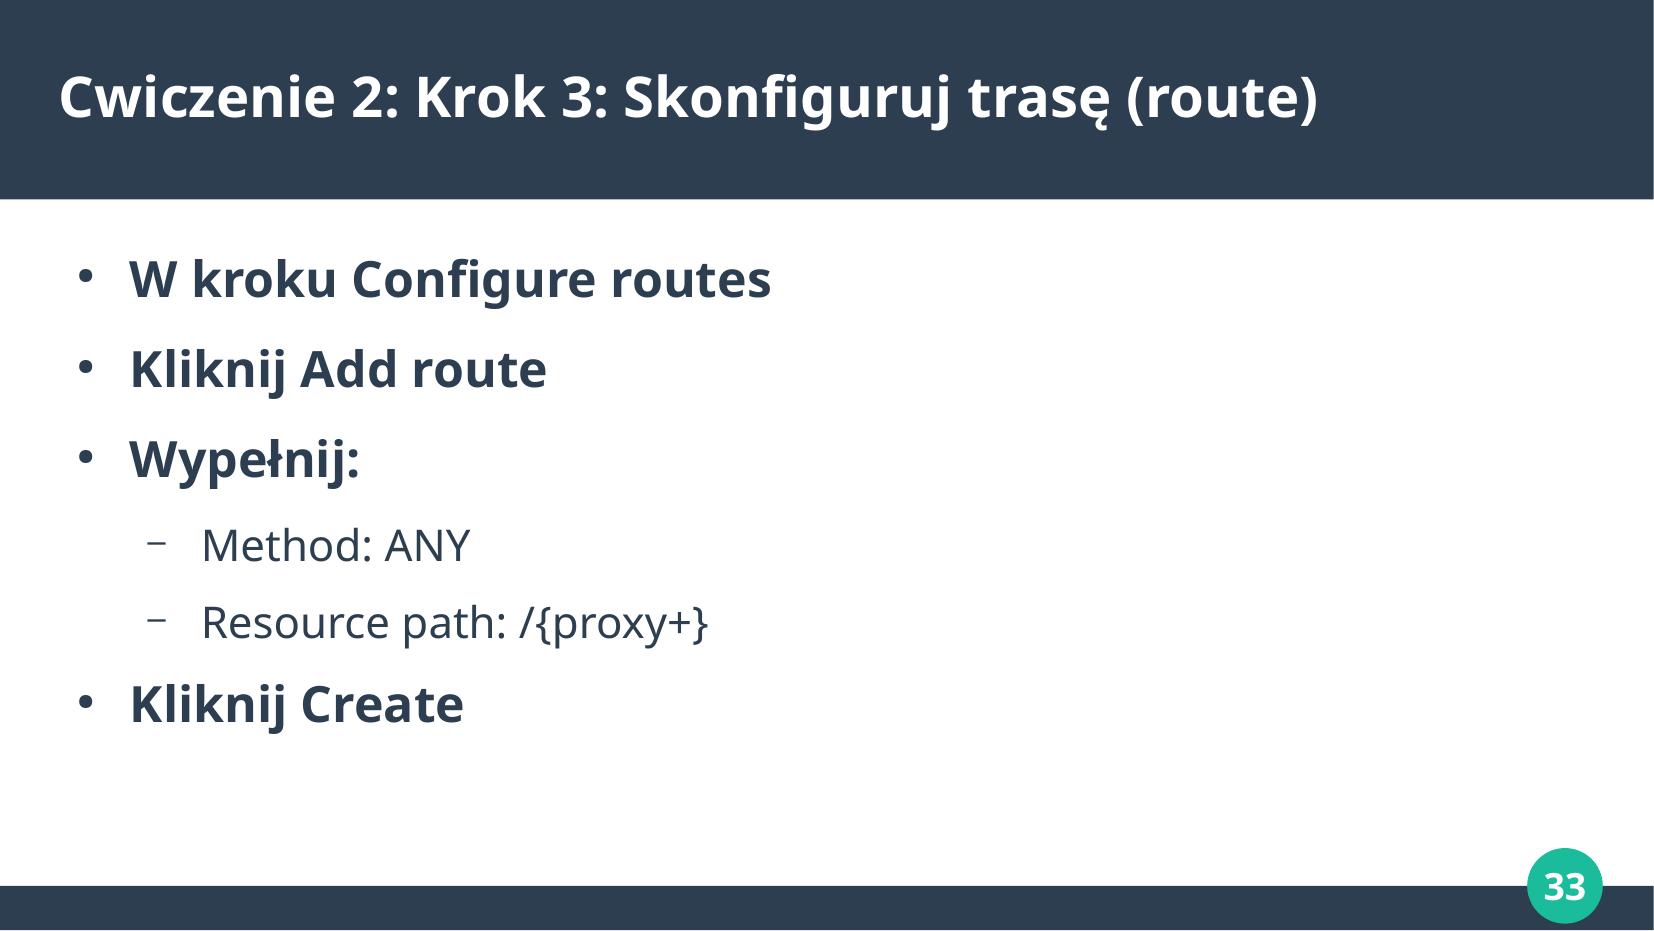

# Cwiczenie 2: Krok 3: Skonfiguruj trasę (route)
W kroku Configure routes
Kliknij Add route
Wypełnij:
Method: ANY
Resource path: /{proxy+}
Kliknij Create